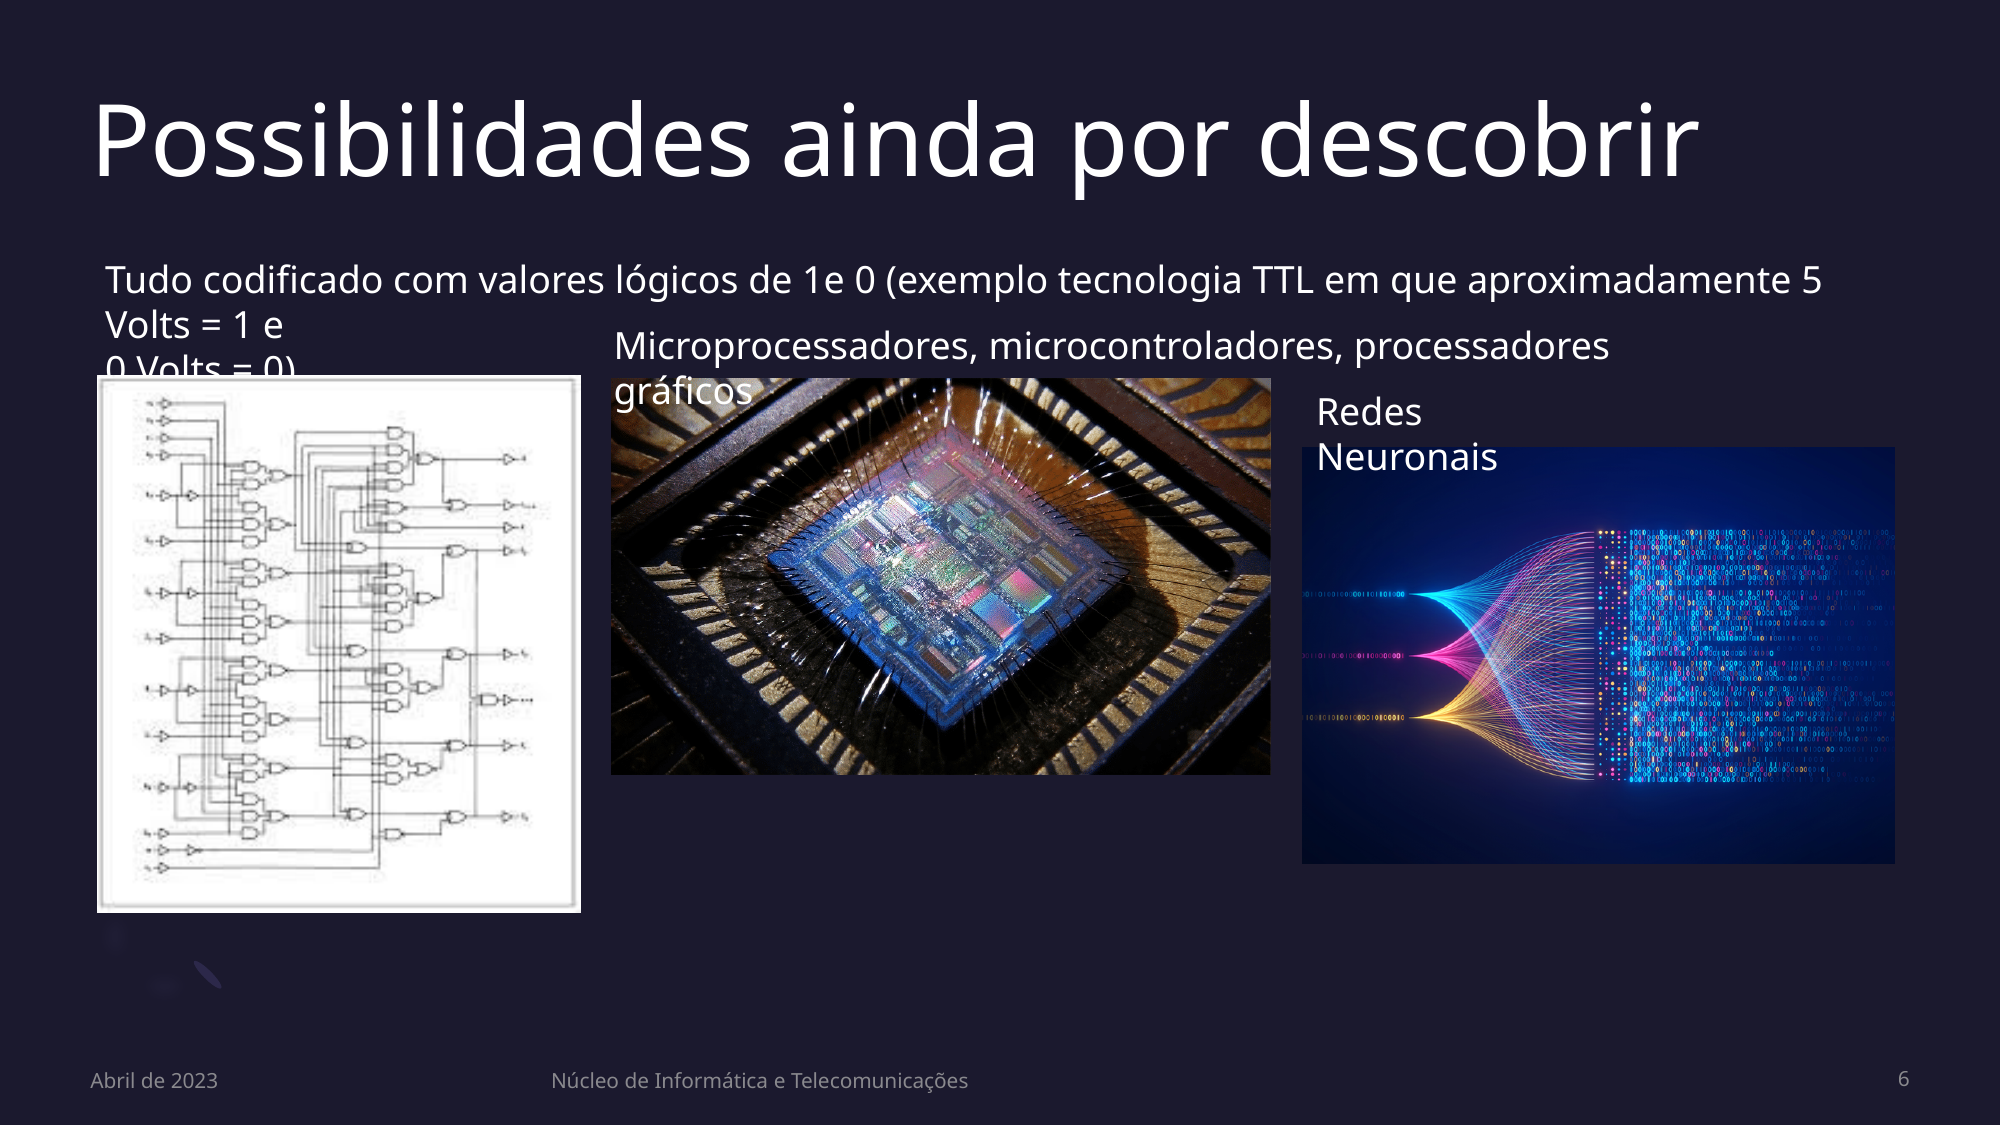

# Possibilidades ainda por descobrir
Tudo codificado com valores lógicos de 1e 0 (exemplo tecnologia TTL em que aproximadamente 5 Volts = 1 e
0 Volts = 0).
Microprocessadores, microcontroladores, processadores gráficos
Redes Neuronais
Abril de 2023
Núcleo de Informática e Telecomunicações